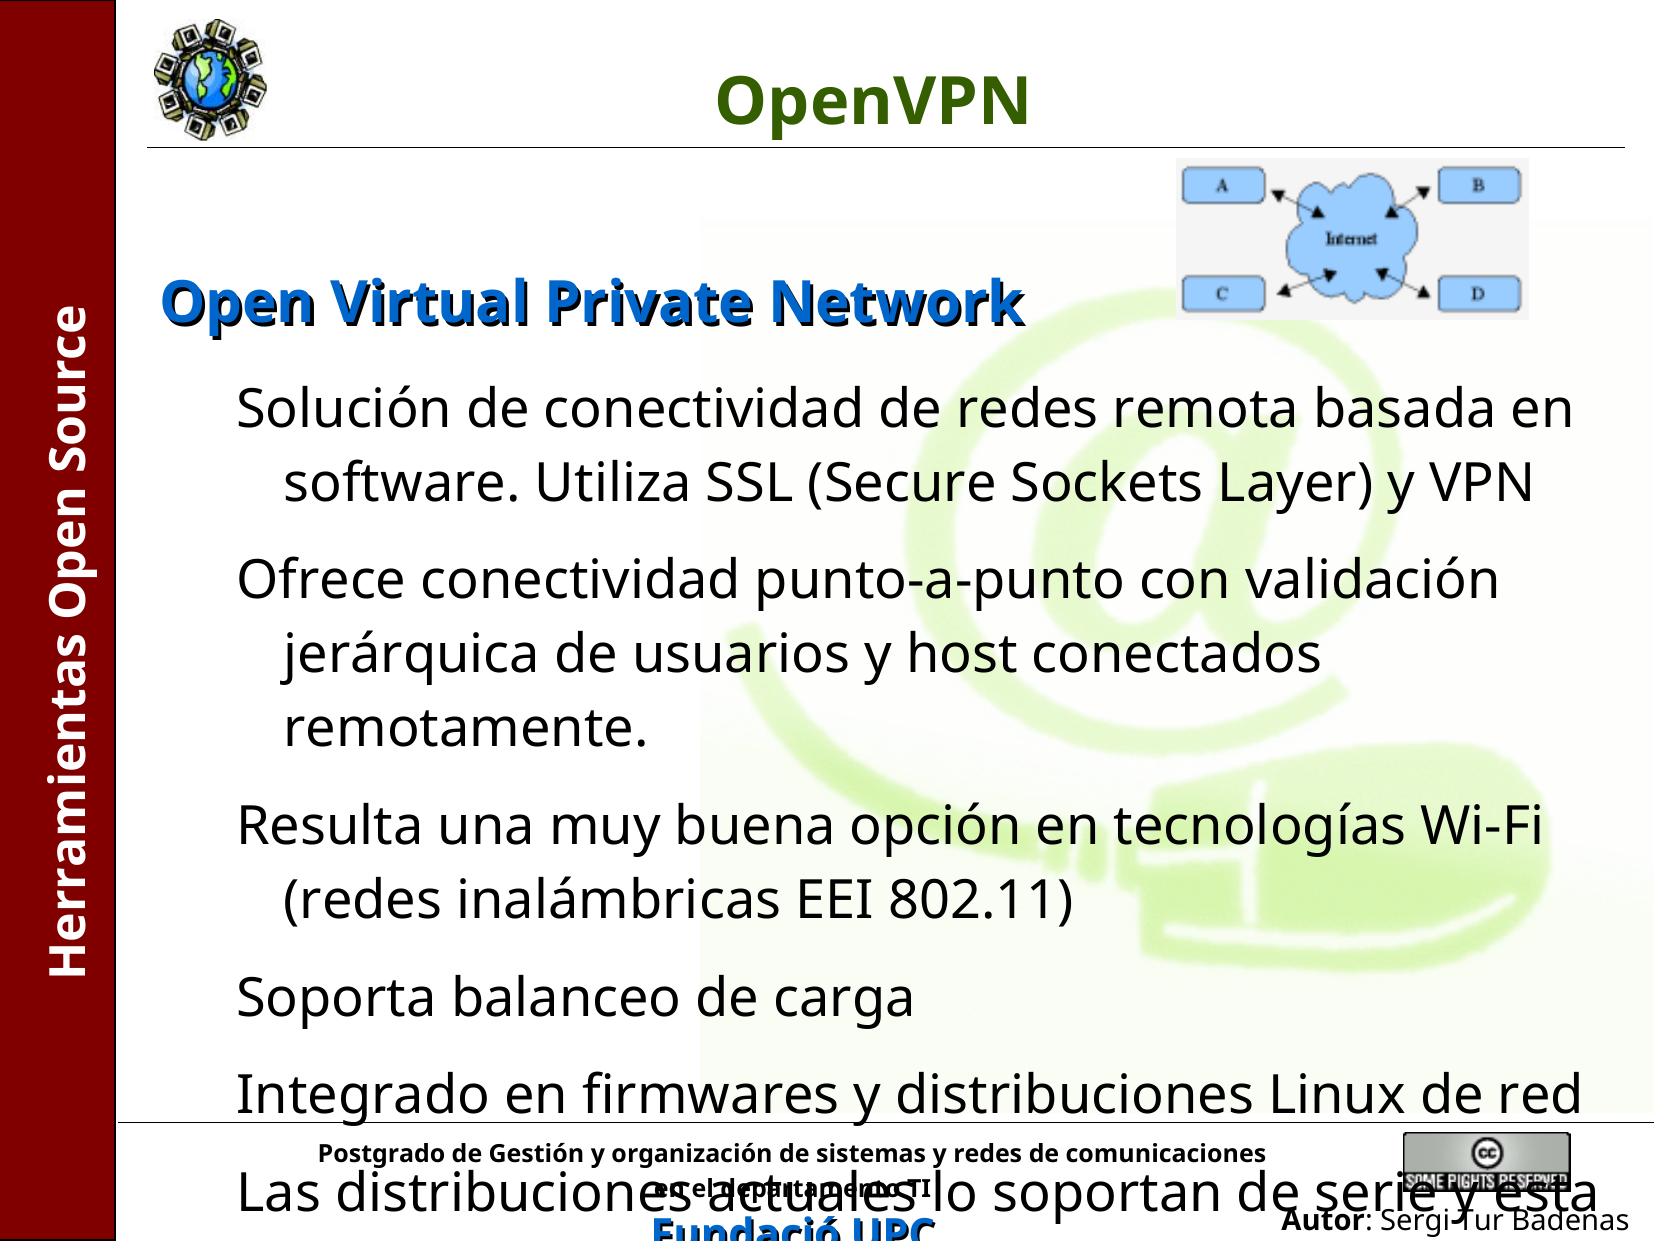

# OpenVPN
Open Virtual Private Network
Solución de conectividad de redes remota basada en software. Utiliza SSL (Secure Sockets Layer) y VPN
Ofrece conectividad punto-a-punto con validación jerárquica de usuarios y host conectados remotamente.
Resulta una muy buena opción en tecnologías Wi-Fi (redes inalámbricas EEI 802.11)
Soporta balanceo de carga
Integrado en firmwares y distribuciones Linux de red
Las distribuciones actuales lo soportan de serie y esta integrado en los clientes gestores de red
Multiplataforma: disponible en Windows.